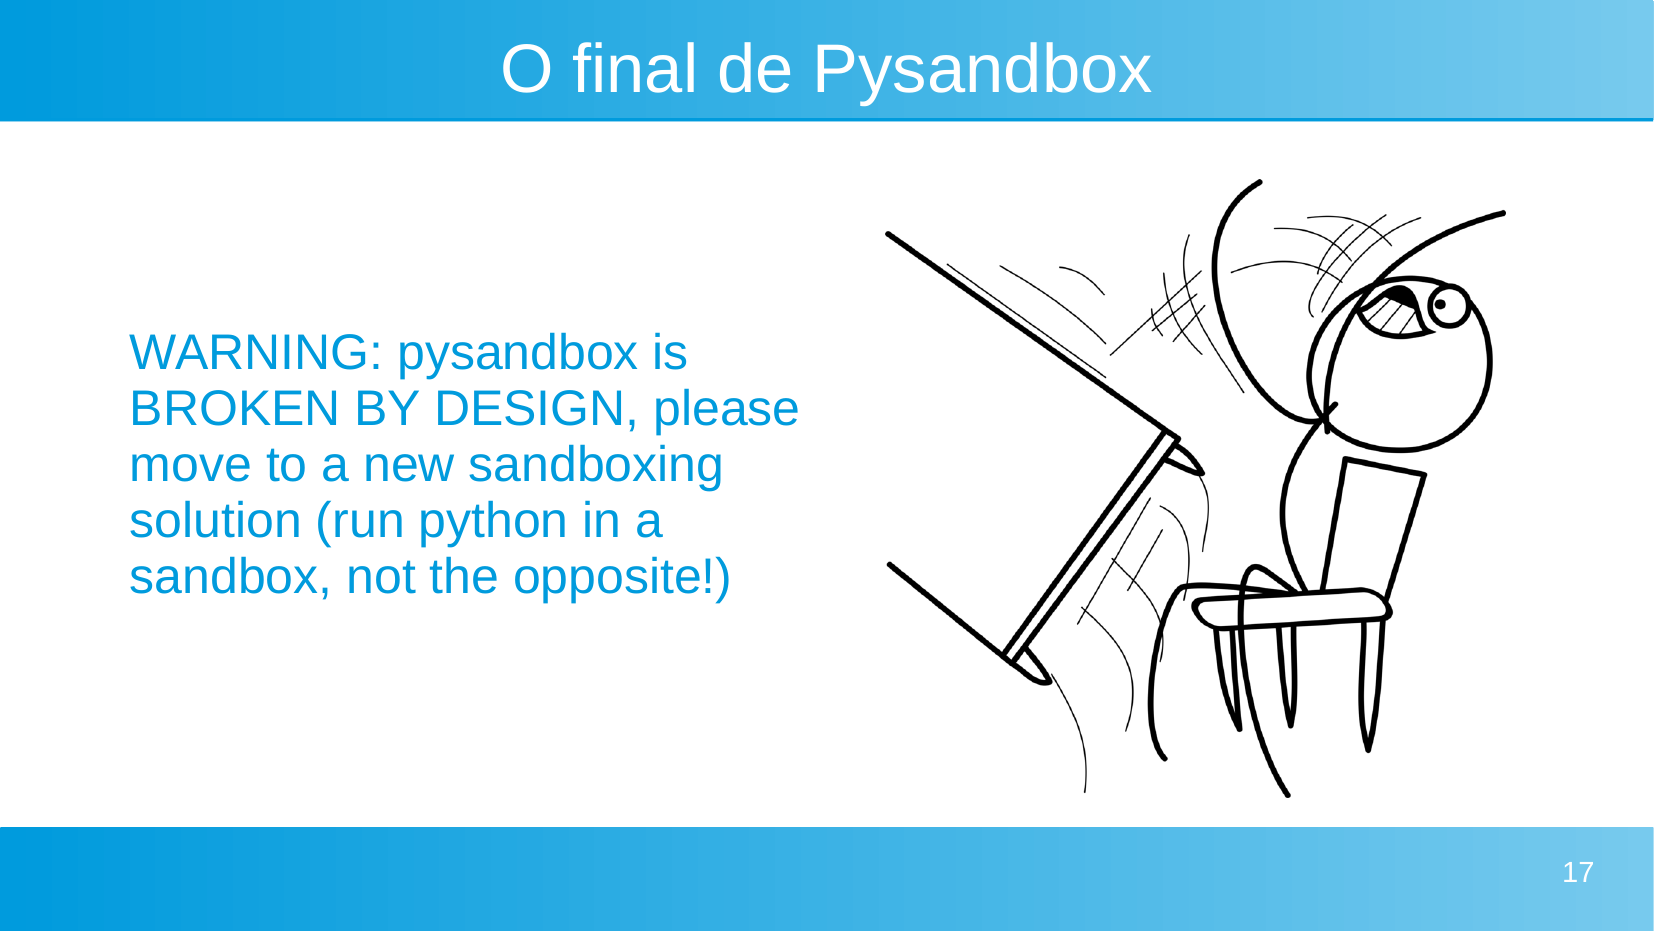

# O final de Pysandbox
WARNING: pysandbox is BROKEN BY DESIGN, please move to a new sandboxing solution (run python in a sandbox, not the opposite!)
17